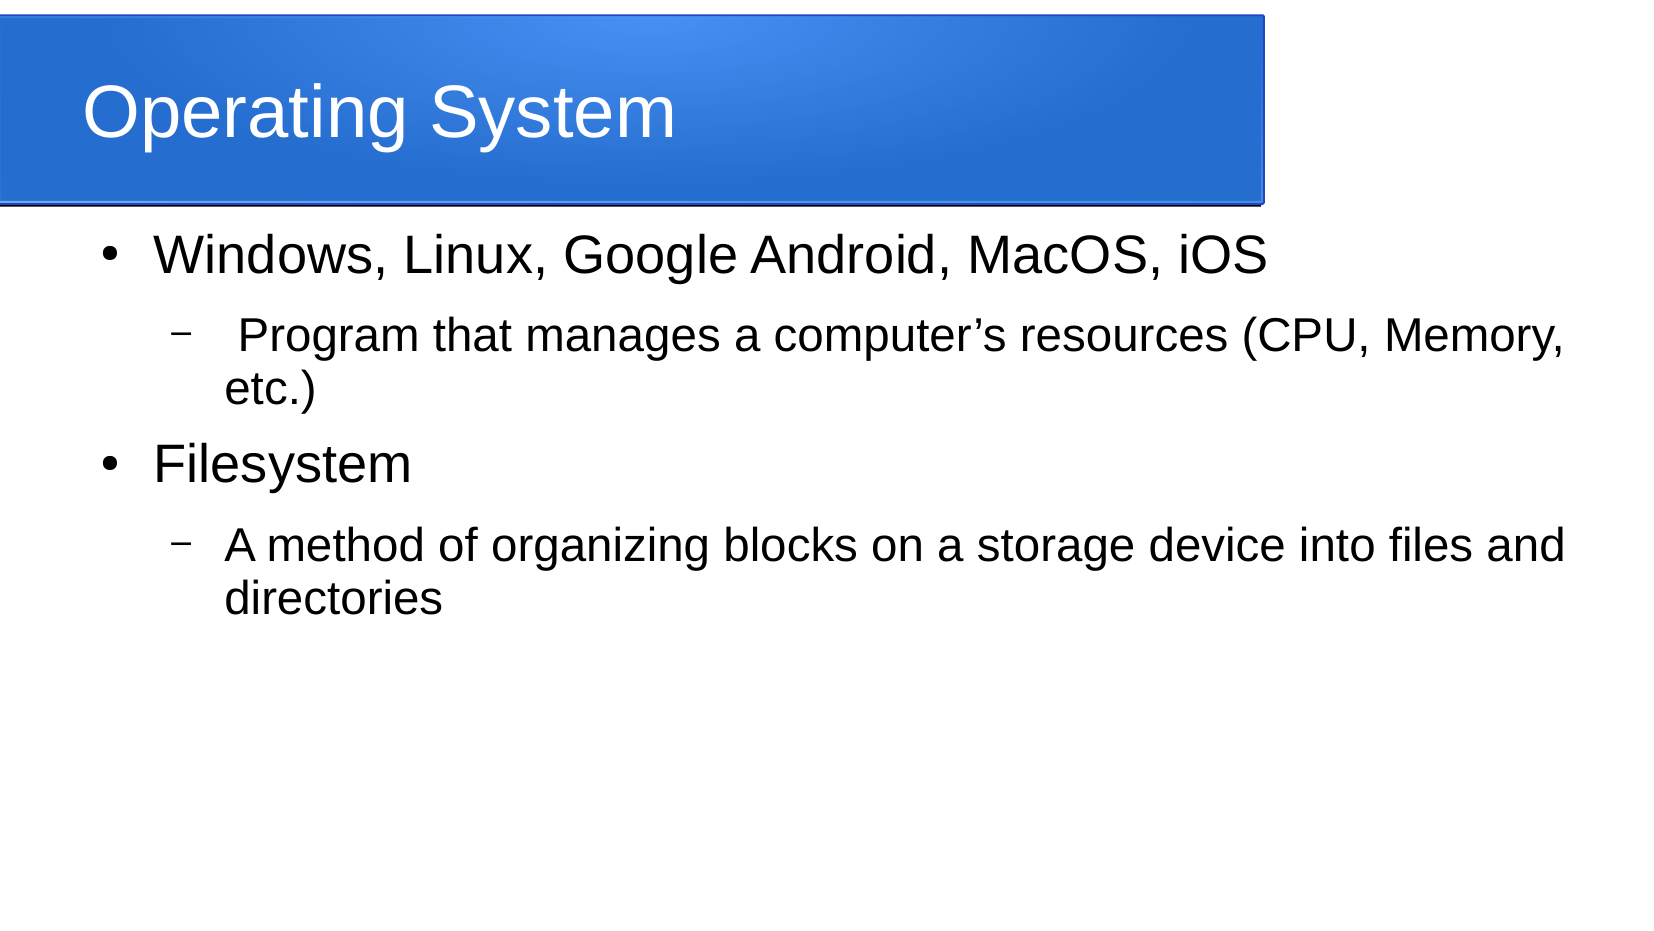

# Operating System
Windows, Linux, Google Android, MacOS, iOS
 Program that manages a computer’s resources (CPU, Memory, etc.)
Filesystem
A method of organizing blocks on a storage device into files and directories